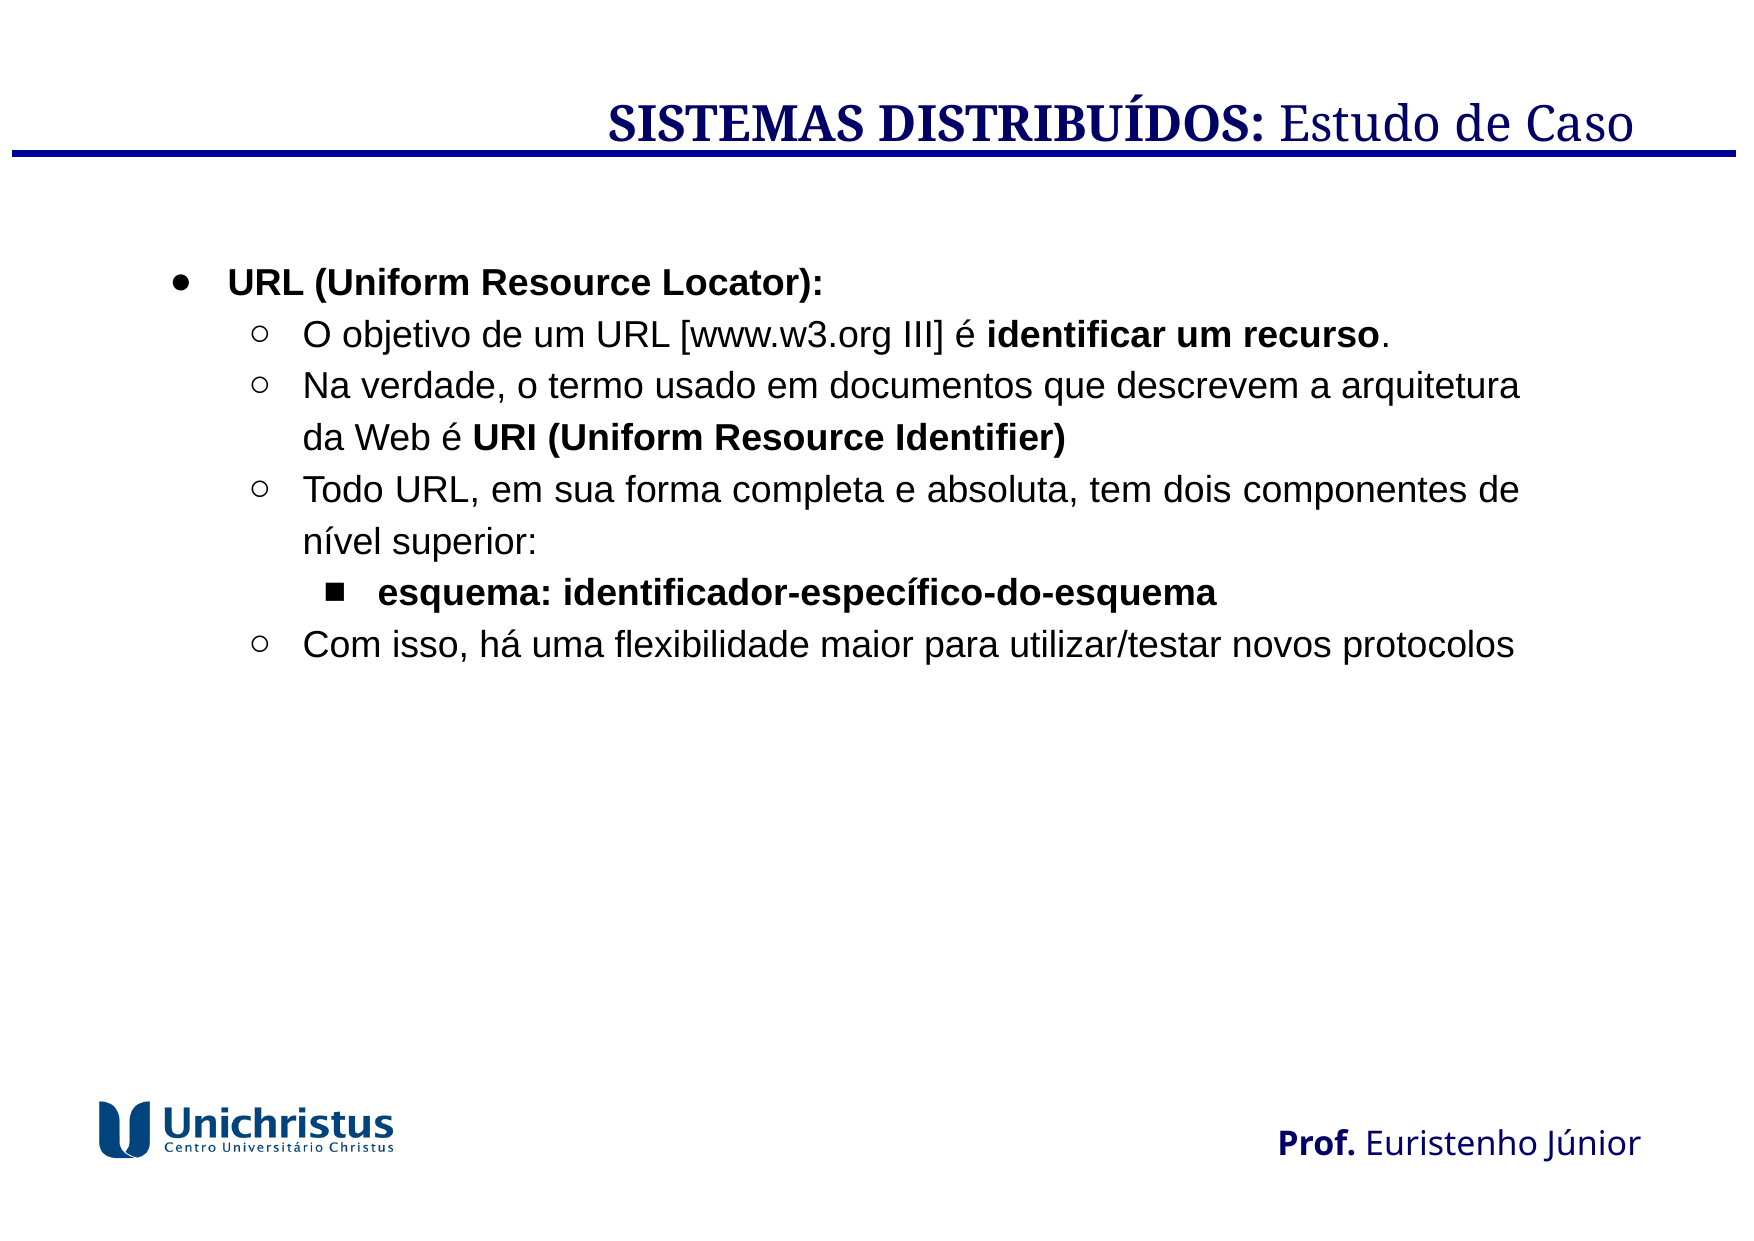

SISTEMAS DISTRIBUÍDOS: Estudo de Caso
URL (Uniform Resource Locator):
O objetivo de um URL [www.w3.org III] é identificar um recurso.
Na verdade, o termo usado em documentos que descrevem a arquitetura da Web é URI (Uniform Resource Identifier)
Todo URL, em sua forma completa e absoluta, tem dois componentes de nível superior:
esquema: identificador-específico-do-esquema
Com isso, há uma flexibilidade maior para utilizar/testar novos protocolos
Prof. Euristenho Júnior